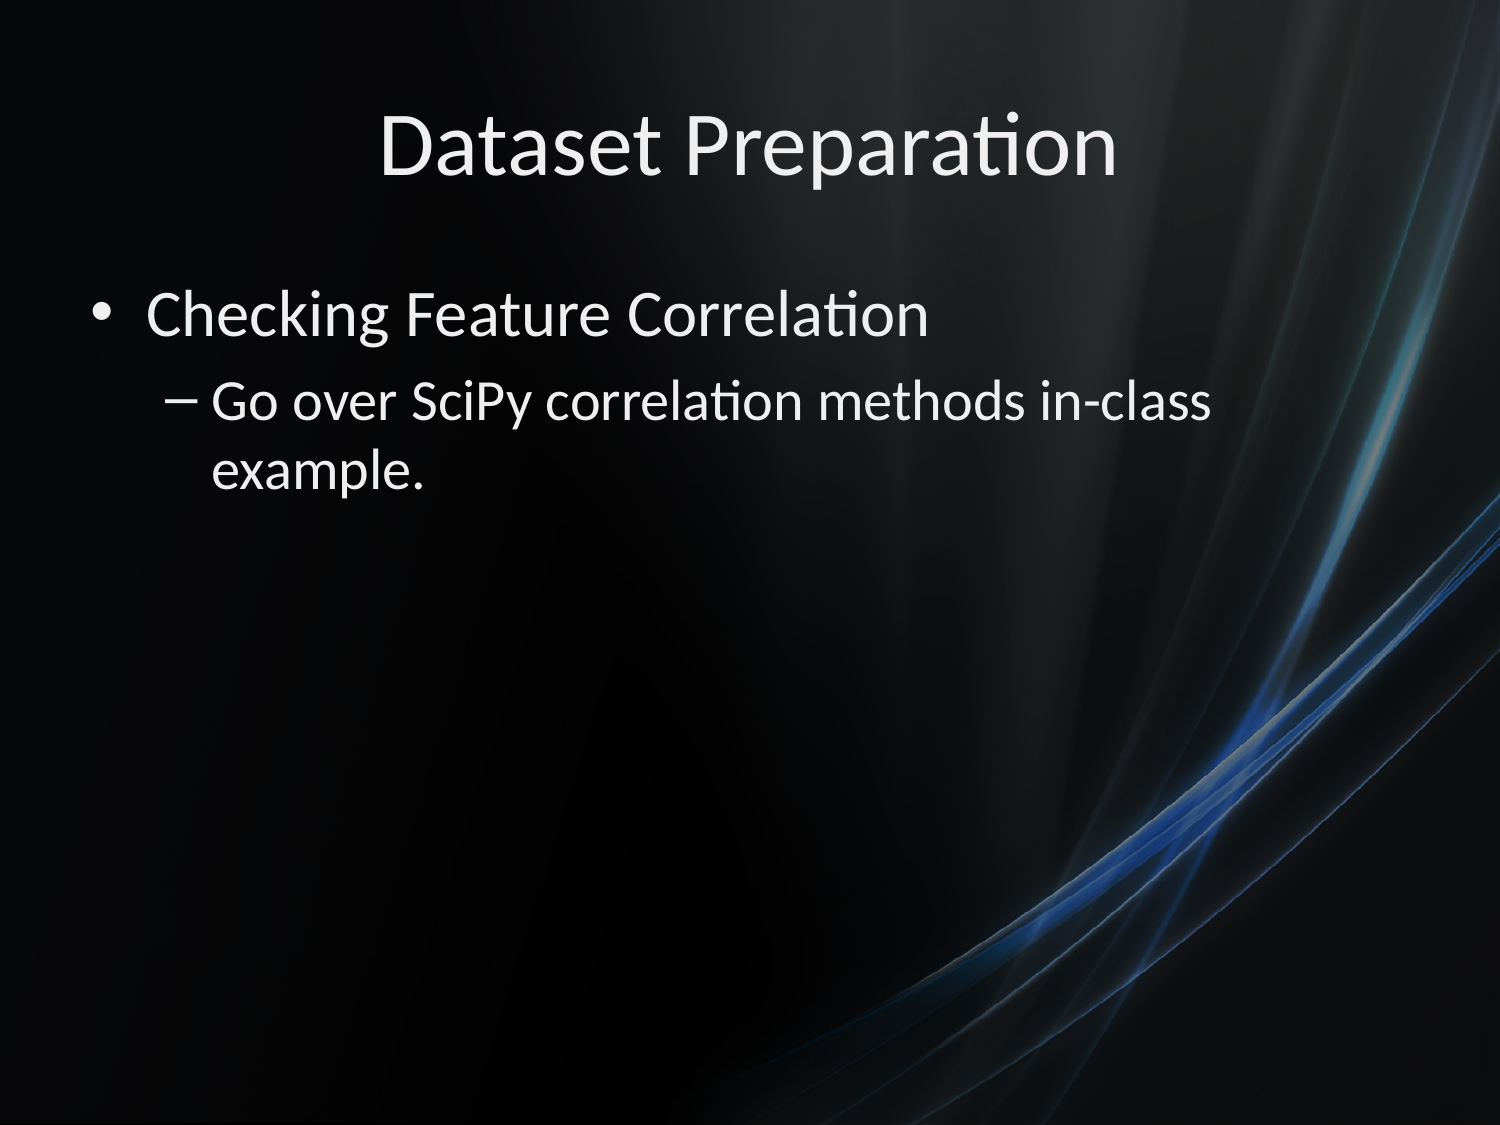

# Dataset Preparation
Checking Feature Correlation
Go over SciPy correlation methods in-class example.